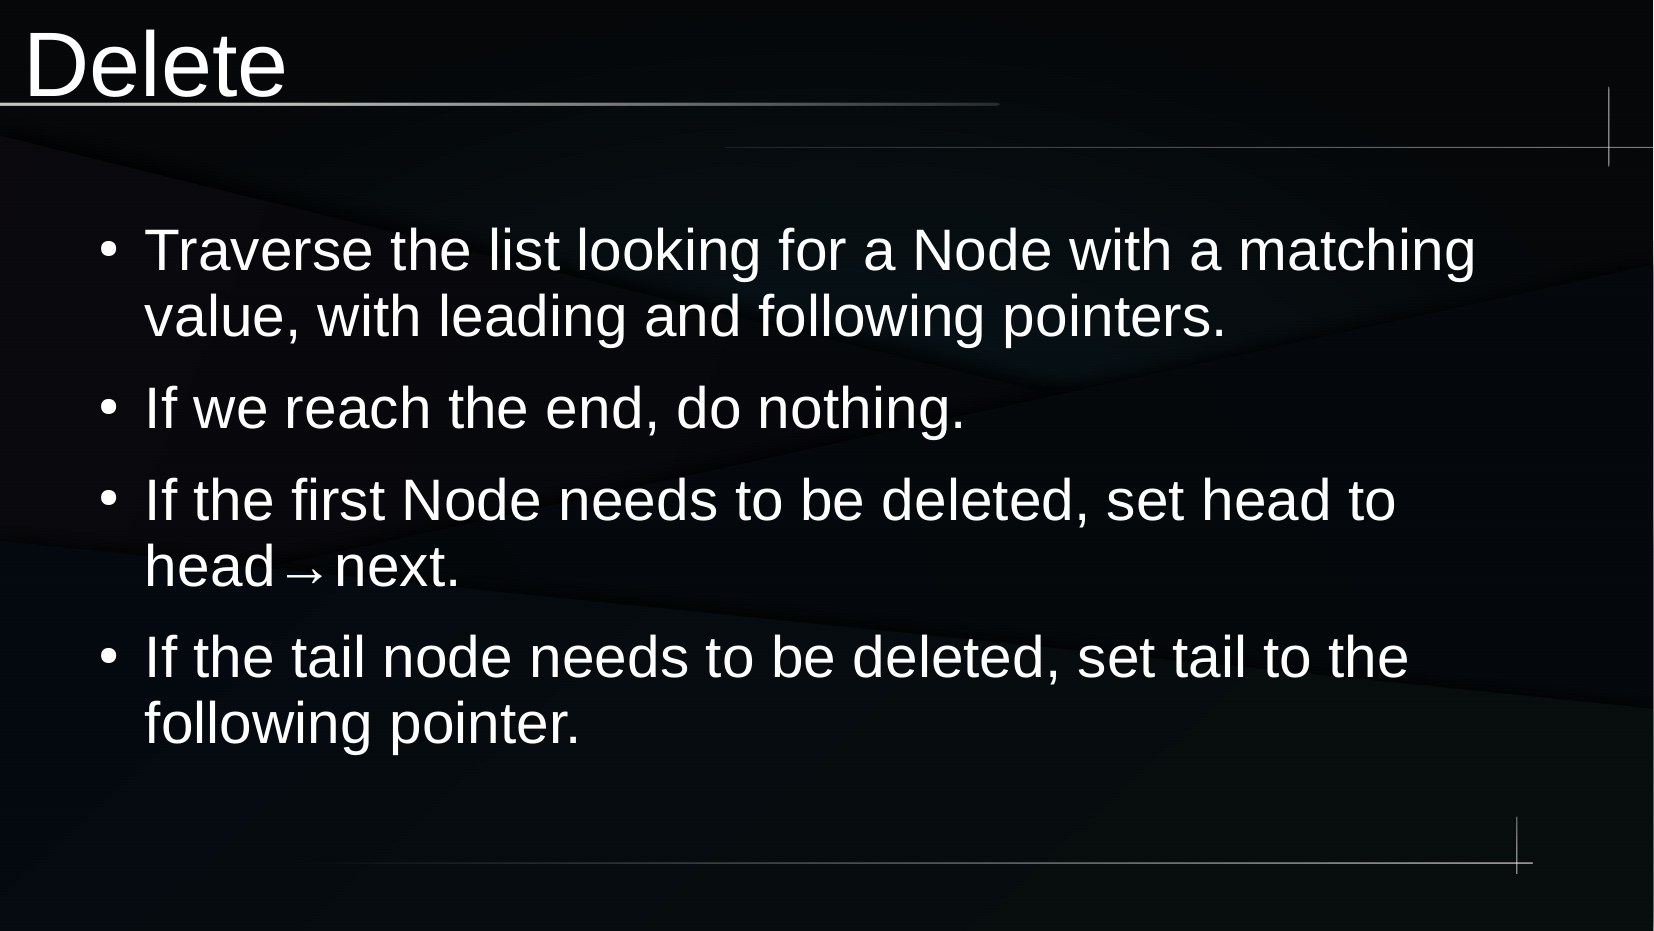

# Delete
Traverse the list looking for a Node with a matching value, with leading and following pointers.
If we reach the end, do nothing.
If the first Node needs to be deleted, set head to head→next.
If the tail node needs to be deleted, set tail to the following pointer.